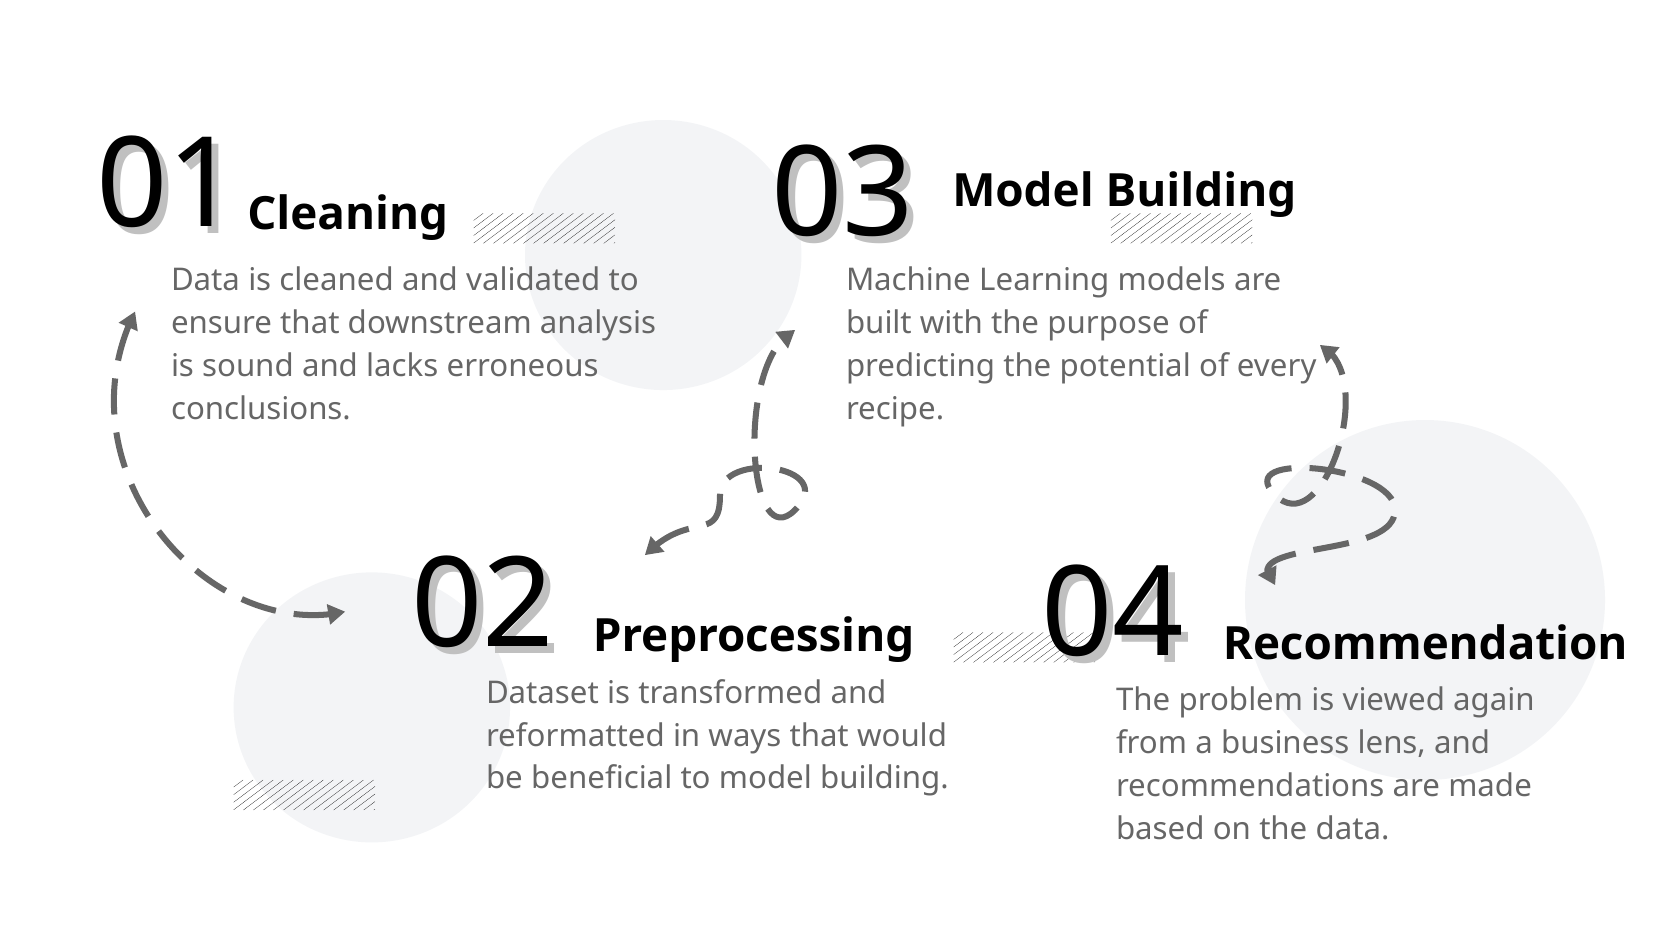

01
03
Model Building
Cleaning
Data is cleaned and validated to ensure that downstream analysis is sound and lacks erroneous conclusions.
Machine Learning models are built with the purpose of predicting the potential of every recipe.
02
04
Preprocessing
Recommendation
Dataset is transformed and reformatted in ways that would be beneficial to model building.
The problem is viewed again from a business lens, and recommendations are made based on the data.